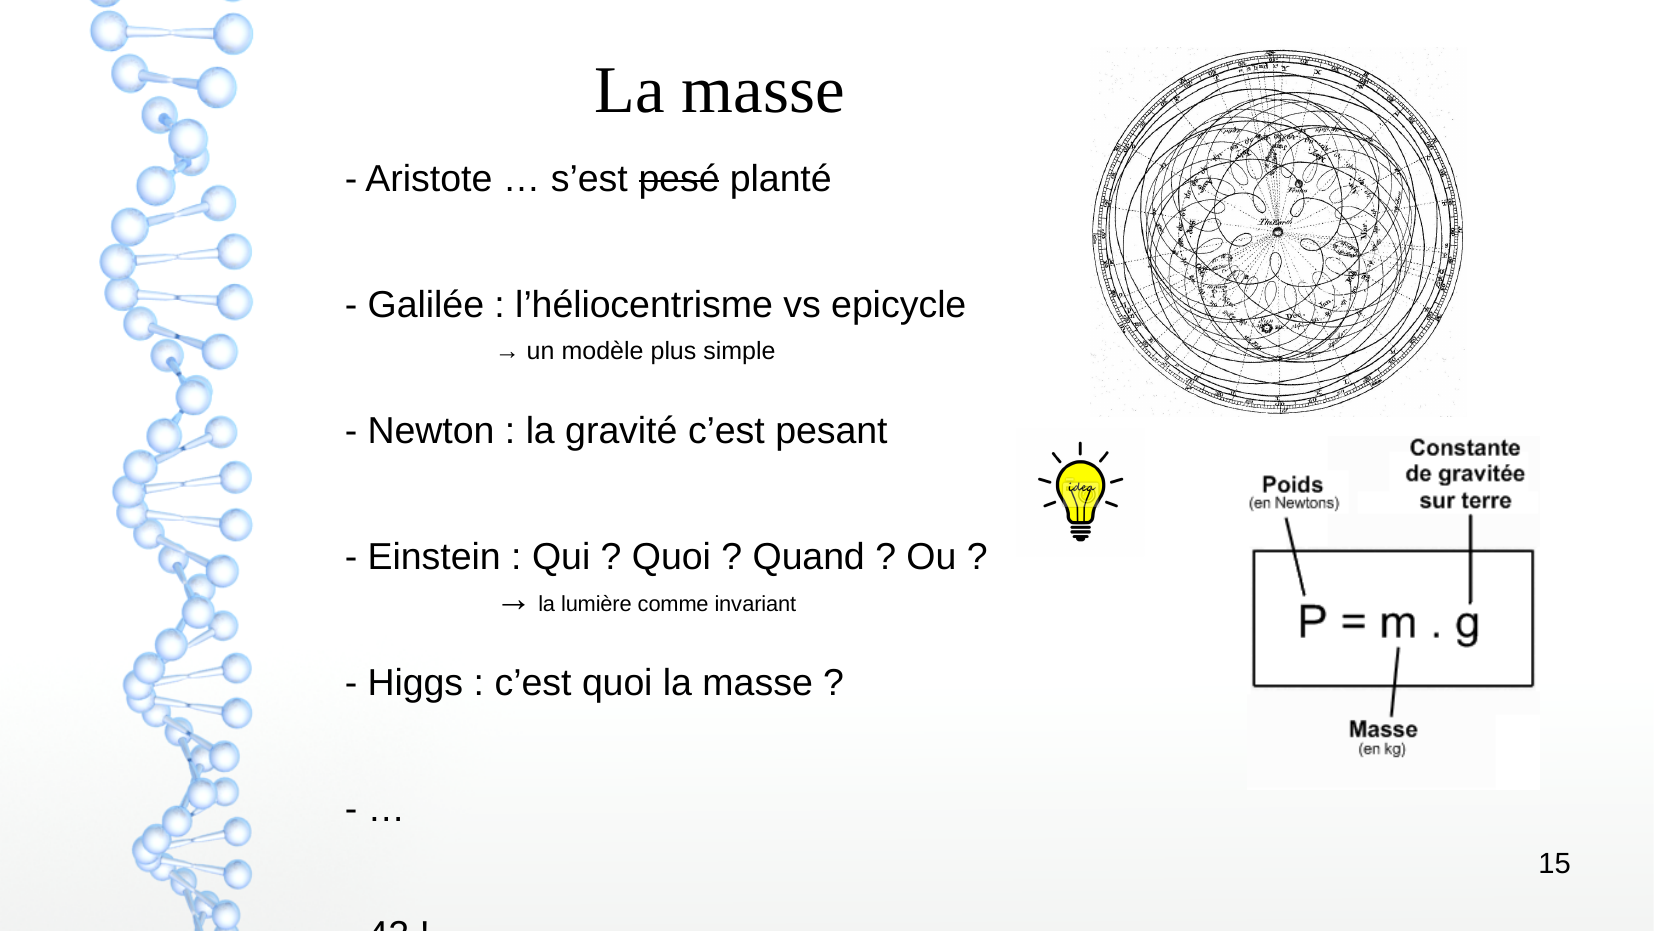

# La masse
- Aristote … s’est pesé planté
- Galilée : l’héliocentrisme vs epicycle
		→ un modèle plus simple
- Newton : la gravité c’est pesant
- Einstein : Qui ? Quoi ? Quand ? Ou ?
		→ la lumière comme invariant
- Higgs : c’est quoi la masse ?
- …
- 42 !
15